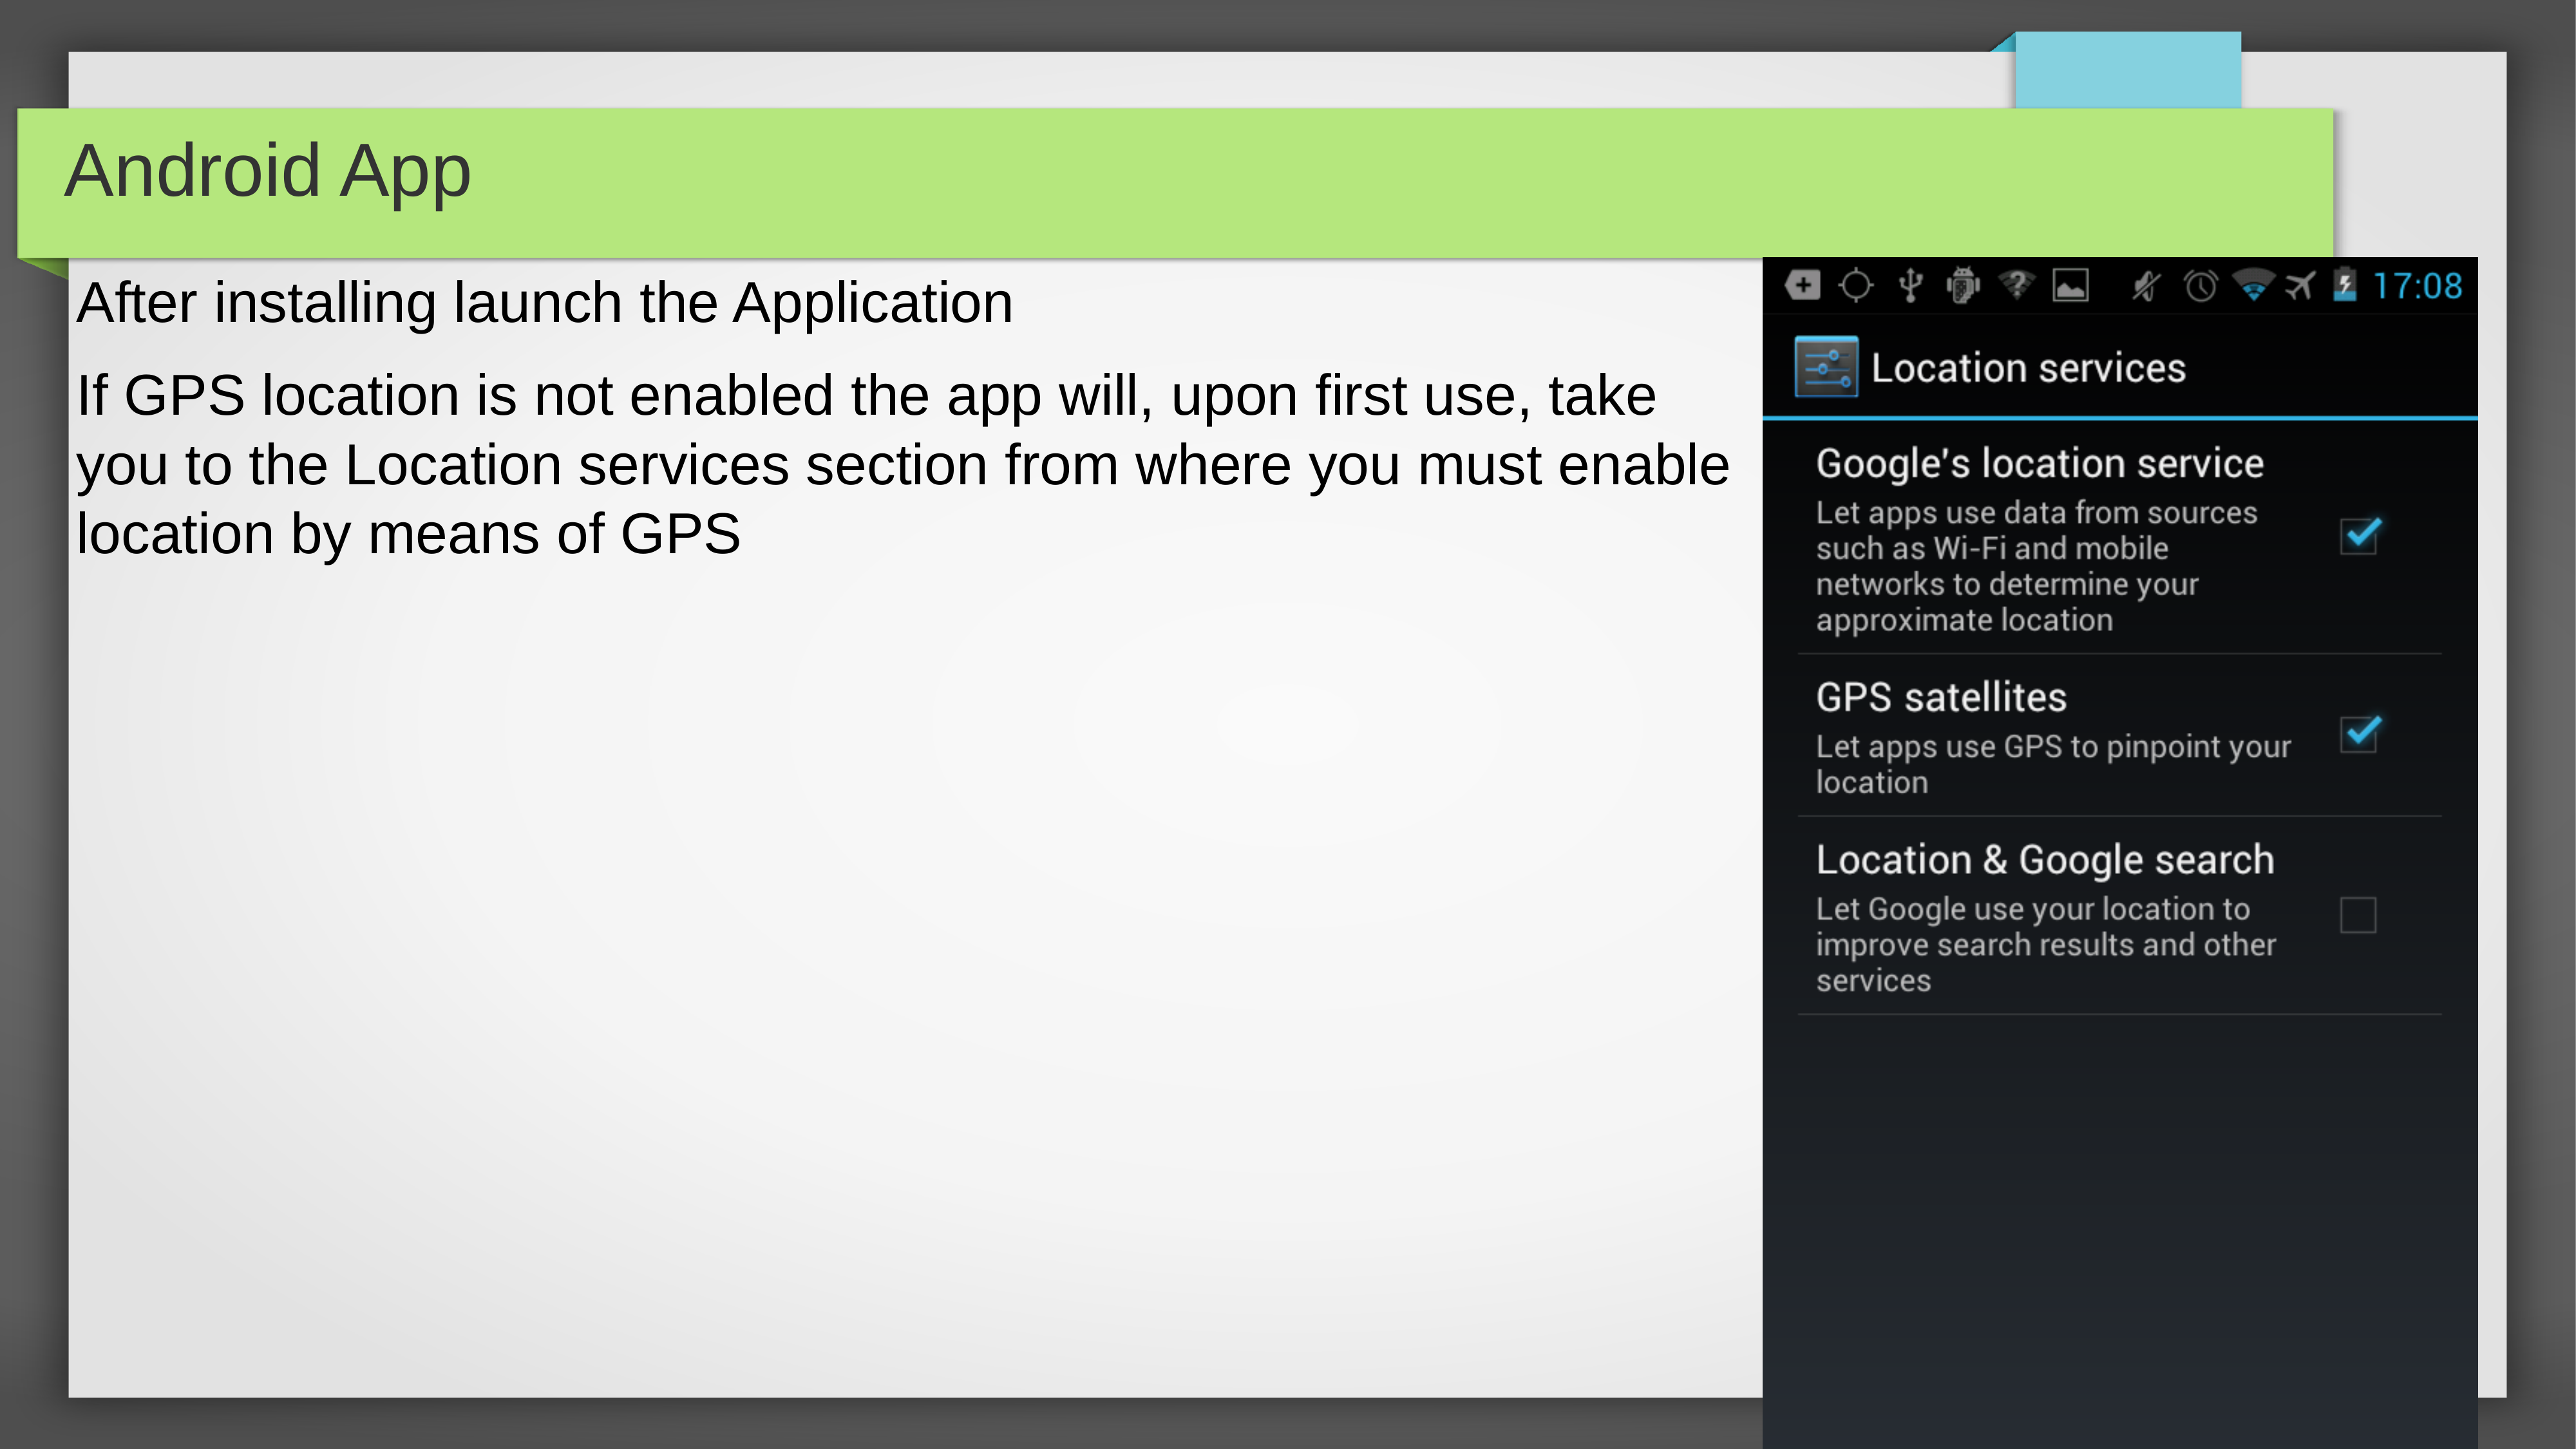

# Android App
After installing launch the Application
If GPS location is not enabled the app will, upon first use, take you to the Location services section from where you must enable location by means of GPS